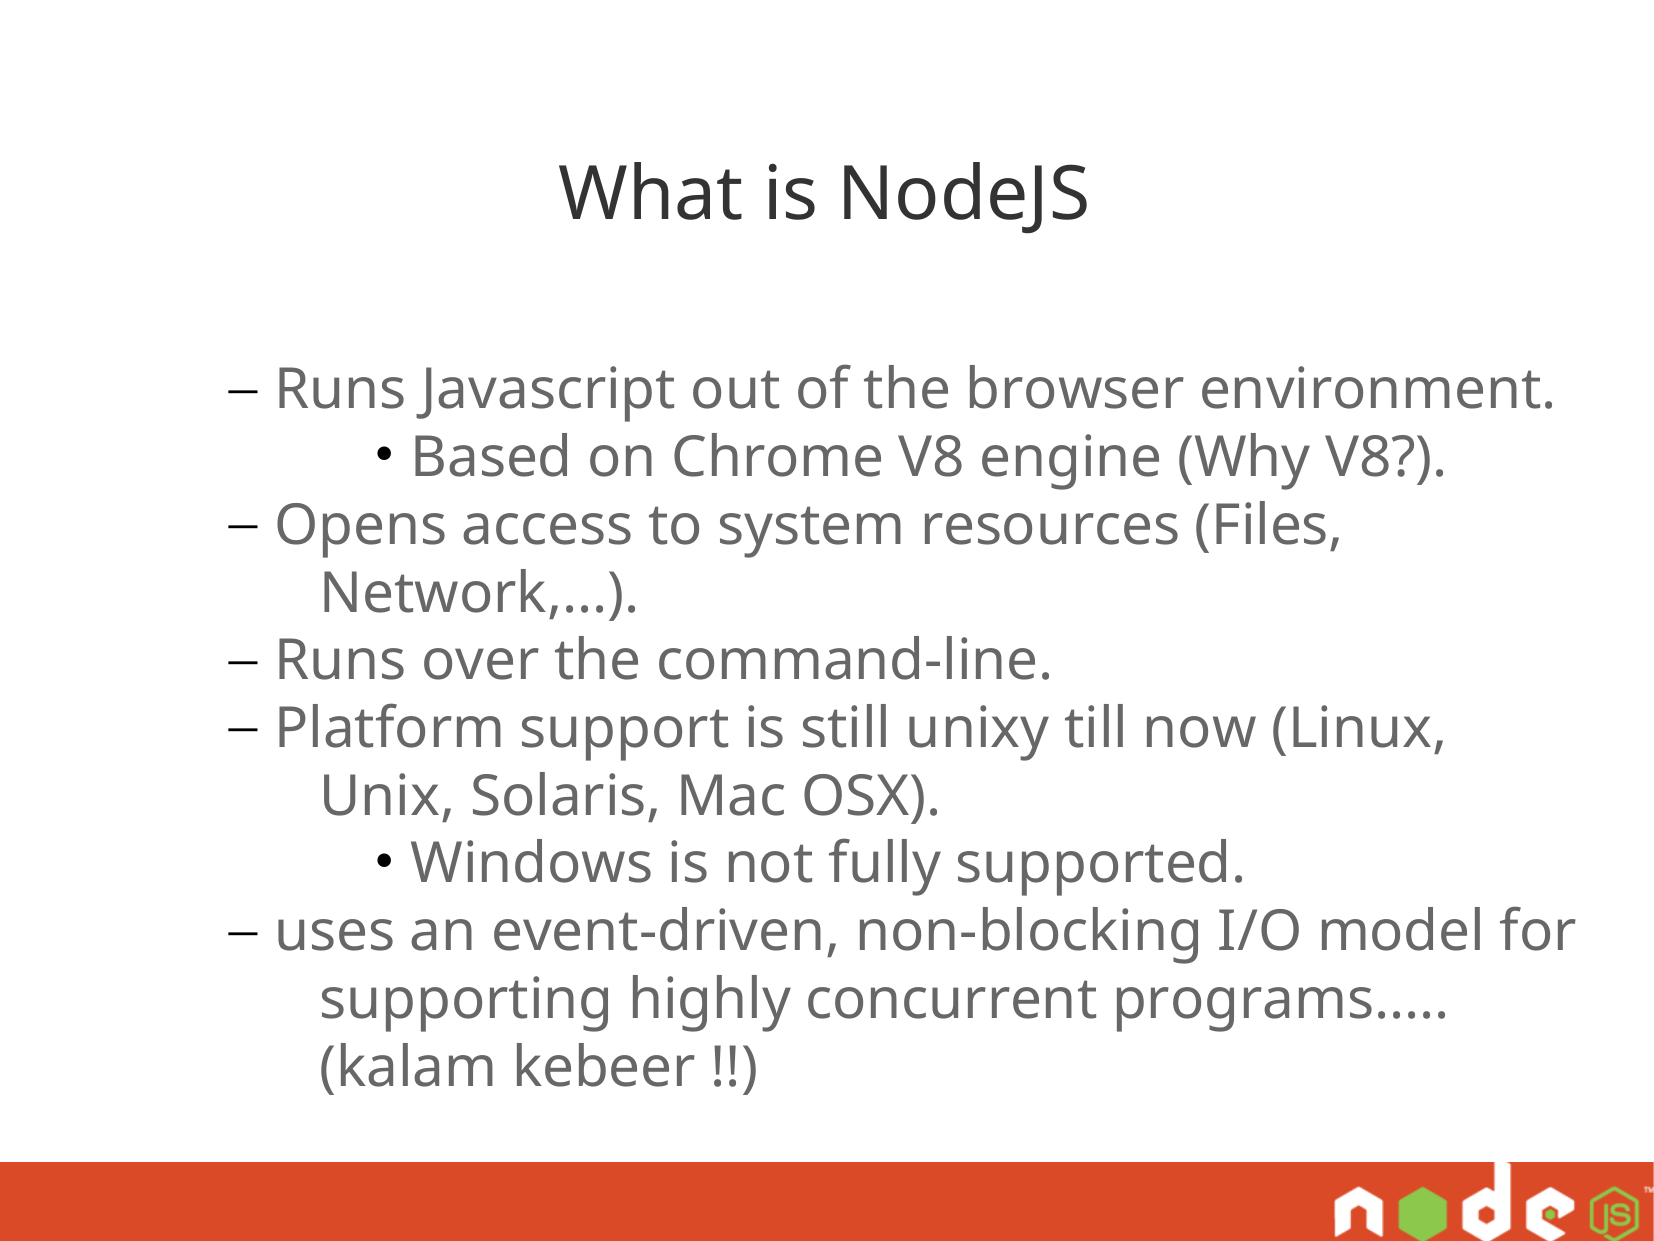

# What is NodeJS
Runs Javascript out of the browser environment.
Based on Chrome V8 engine (Why V8?).
Opens access to system resources (Files, Network,...).
Runs over the command-line.
Platform support is still unixy till now (Linux, Unix, Solaris, Mac OSX).
Windows is not fully supported.
uses an event-driven, non-blocking I/O model for supporting highly concurrent programs..... (kalam kebeer !!)